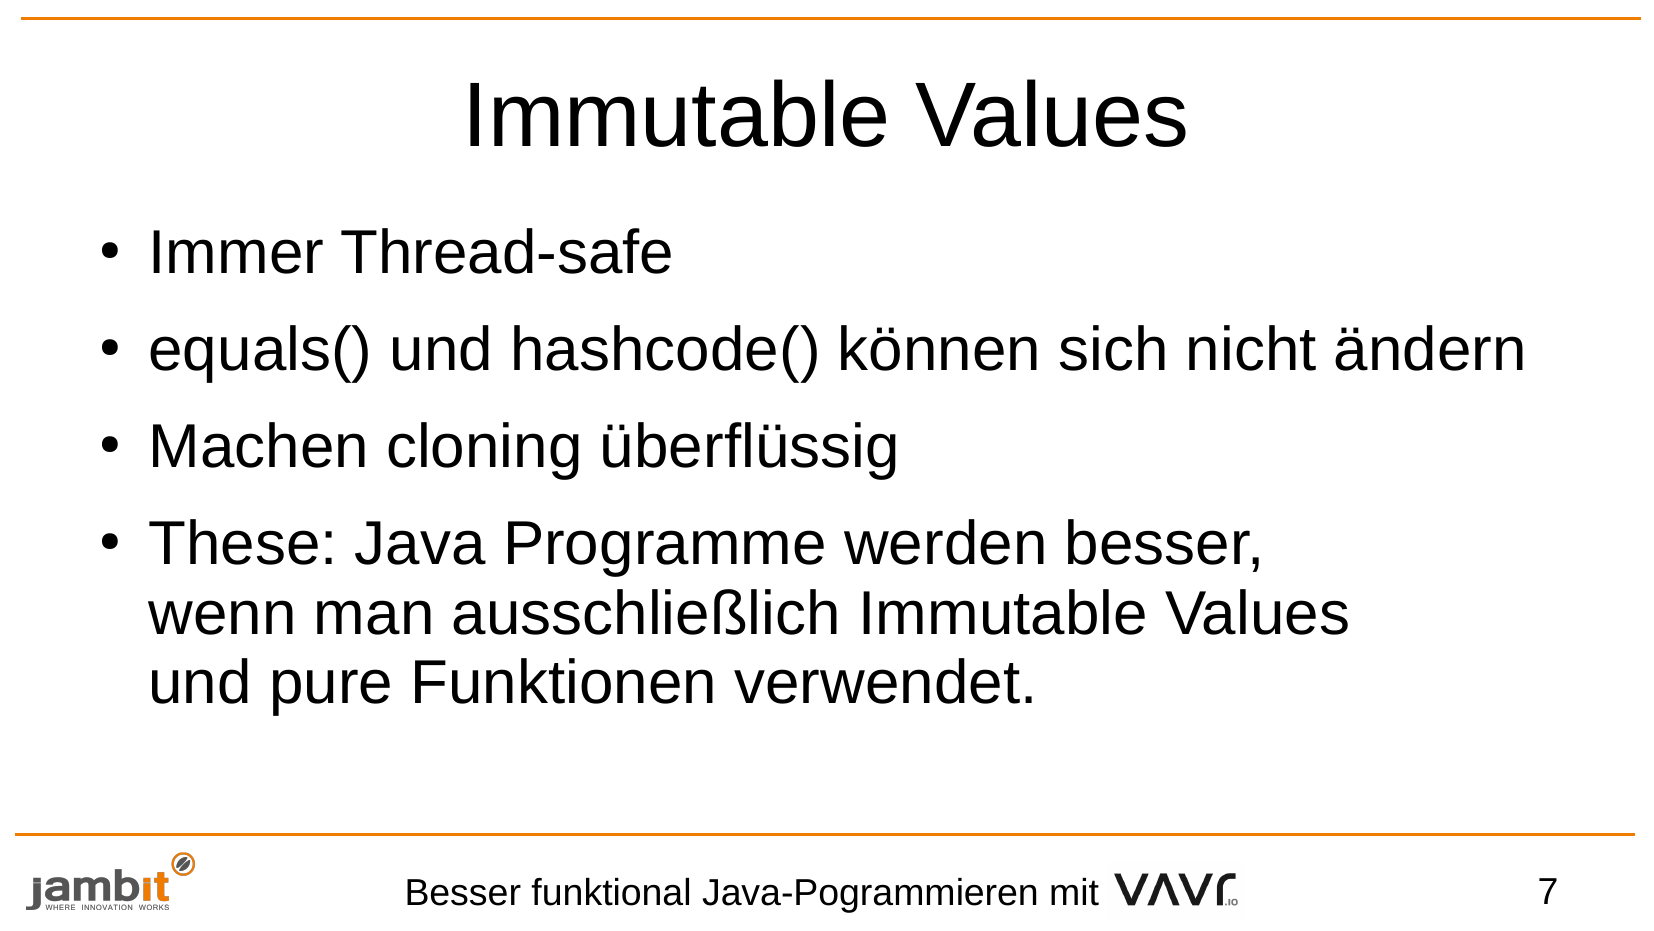

# Immutable Values
Immer Thread-safe
equals() und hashcode() können sich nicht ändern
Machen cloning überflüssig
These: Java Programme werden besser,
wenn man ausschließlich Immutable Values
und pure Funktionen verwendet.